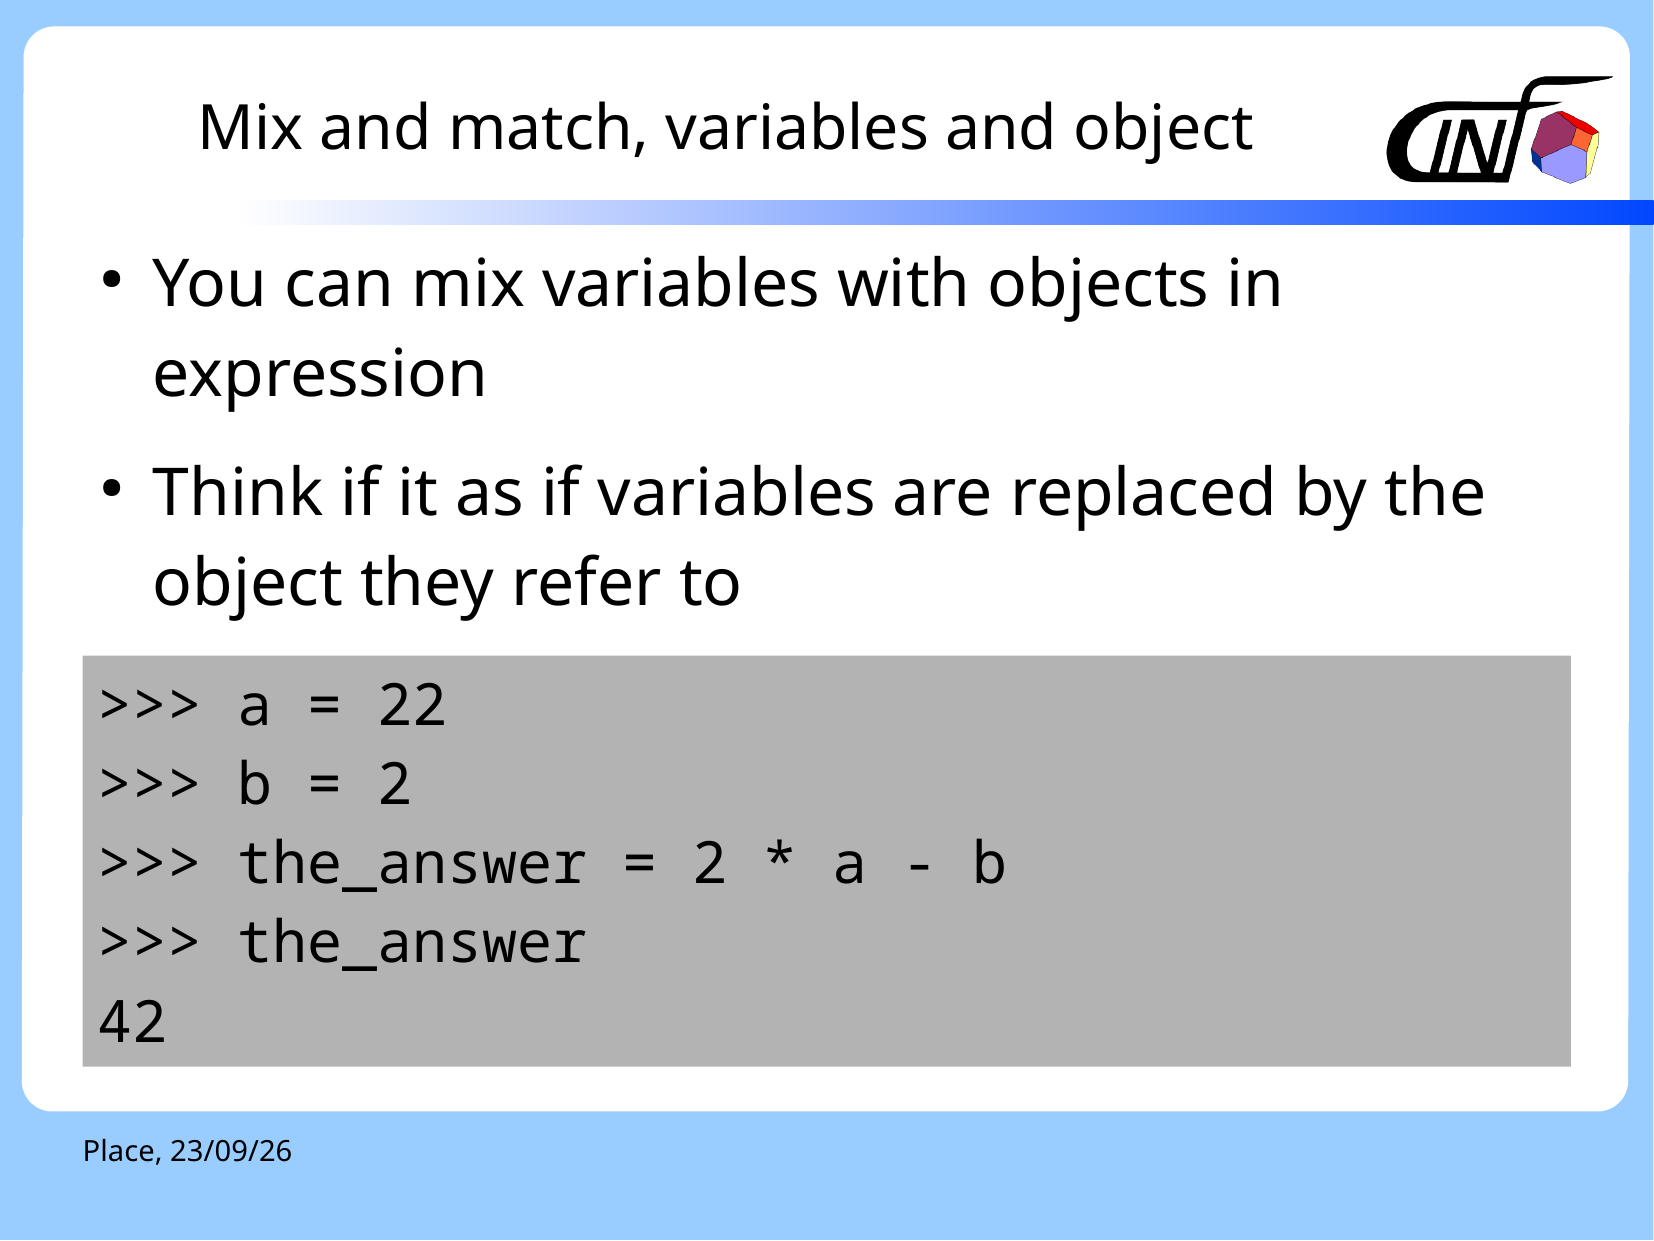

# Mix and match, variables and object
You can mix variables with objects in expression
Think if it as if variables are replaced by the object they refer to
>>> a = 22
>>> b = 2
>>> the_answer = 2 * a - b
>>> the_answer
42